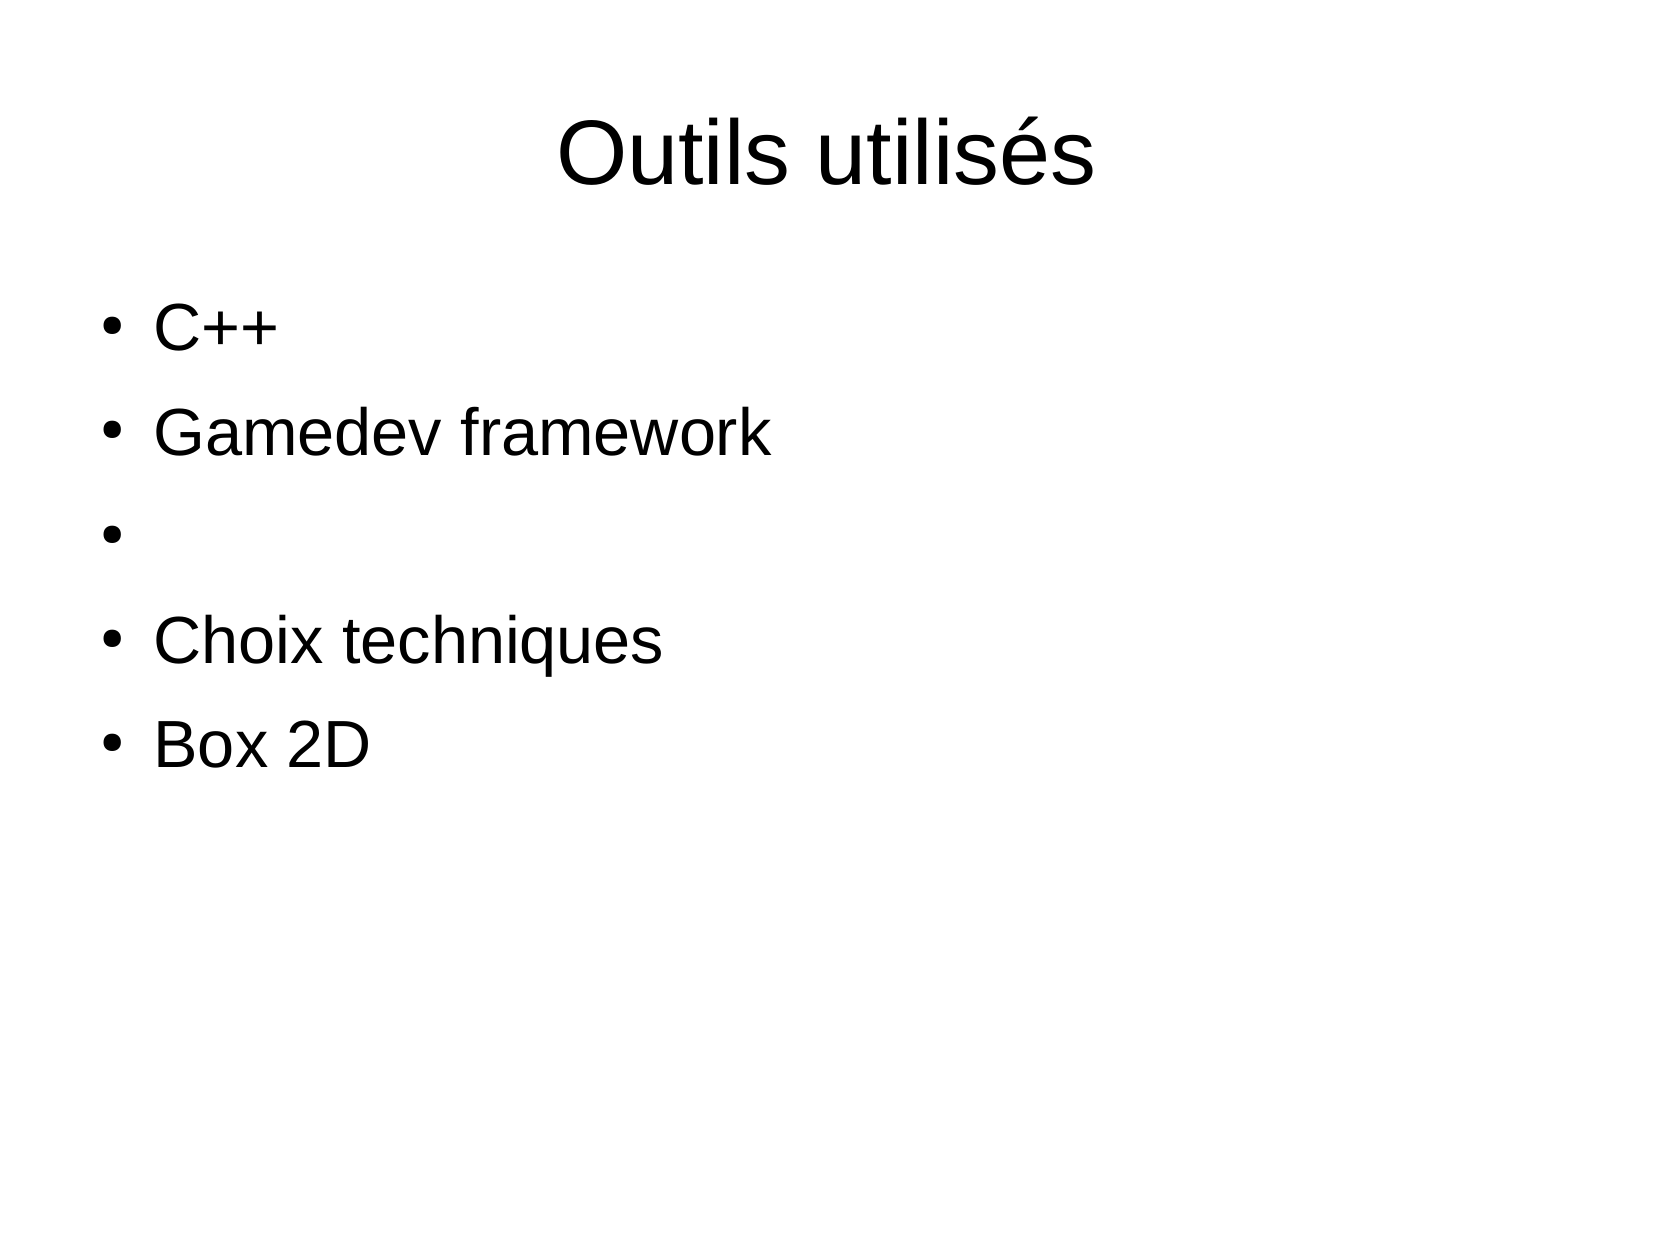

# Outils utilisés
C++
Gamedev framework
Choix techniques
Box 2D